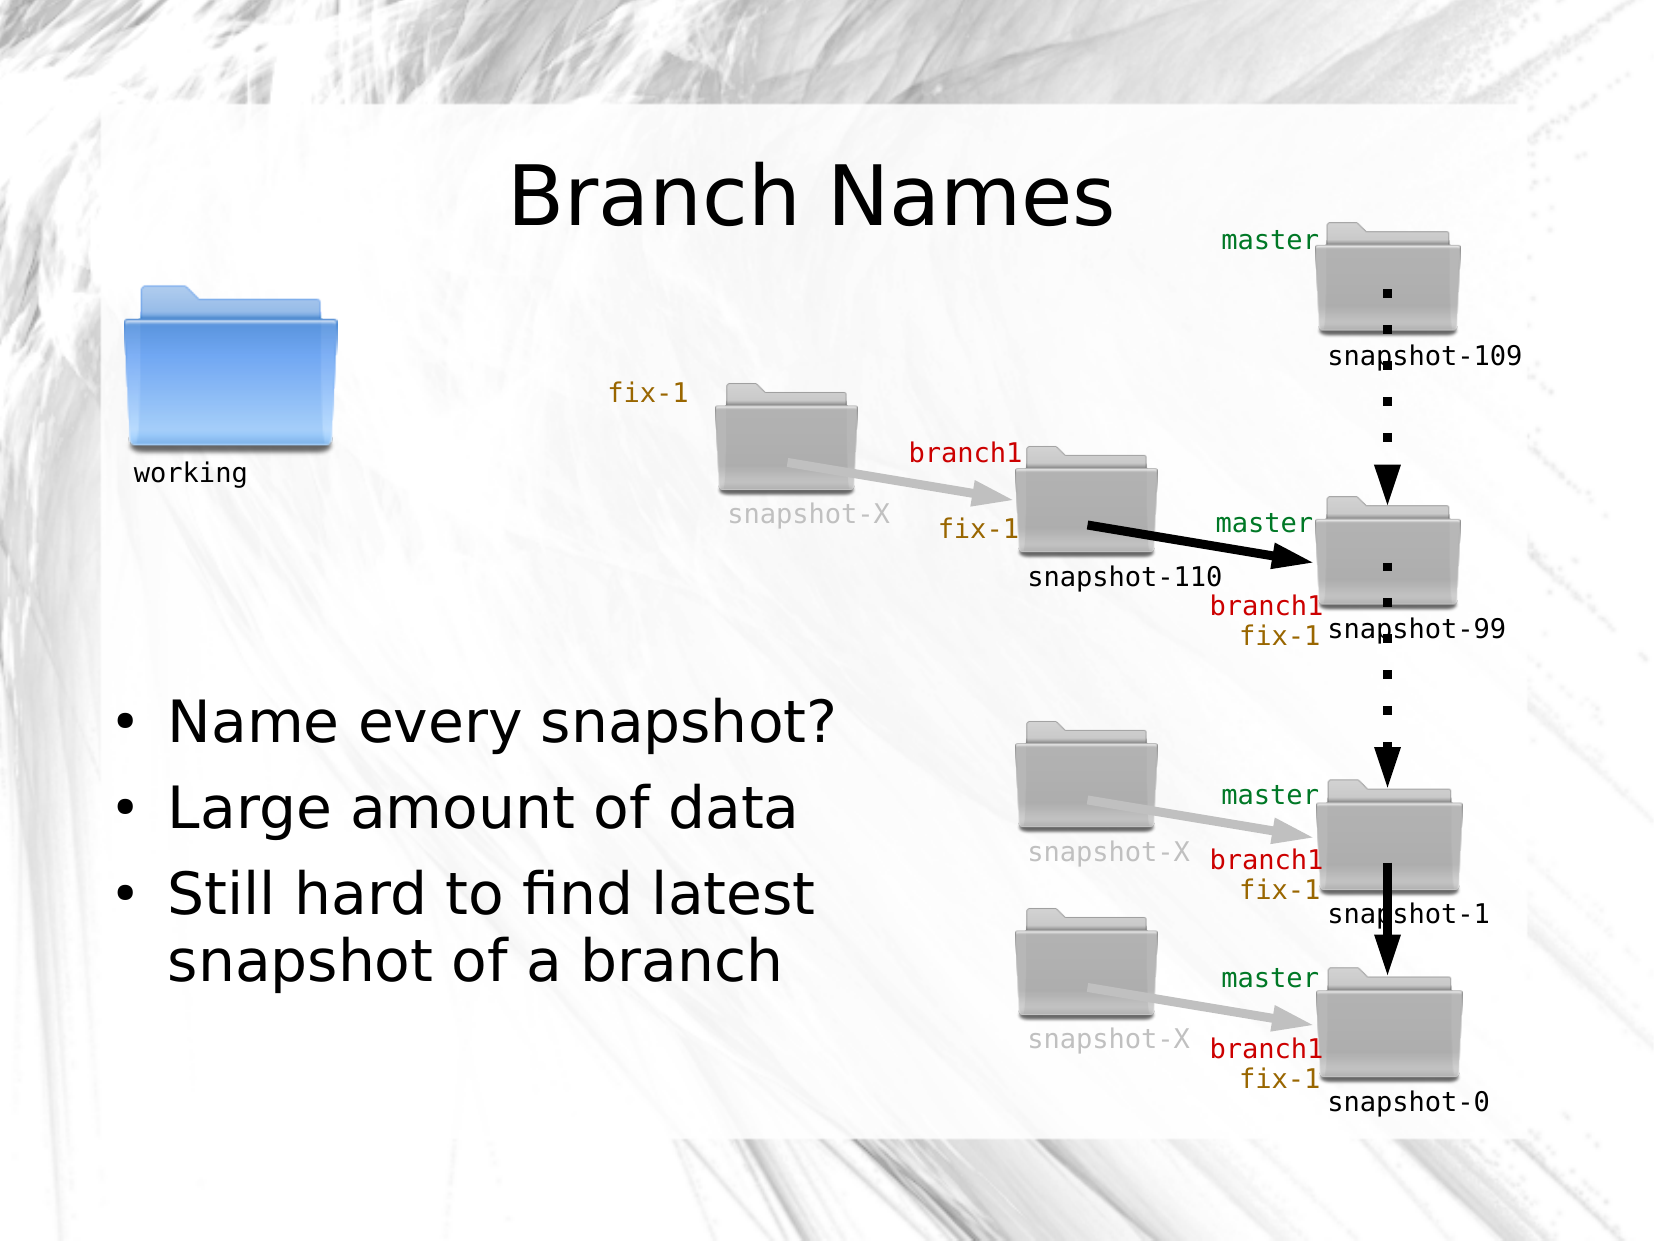

# Branch Names
snapshot-109
master
working
fix-1
snapshot-X
branch1
snapshot-110
snapshot-99
master
fix-1
branch1
fix-1
Name every snapshot?
Large amount of data
Still hard to find latest snapshot of a branch
snapshot-X
snapshot-1
master
branch1
fix-1
snapshot-X
master
snapshot-0
branch1
fix-1